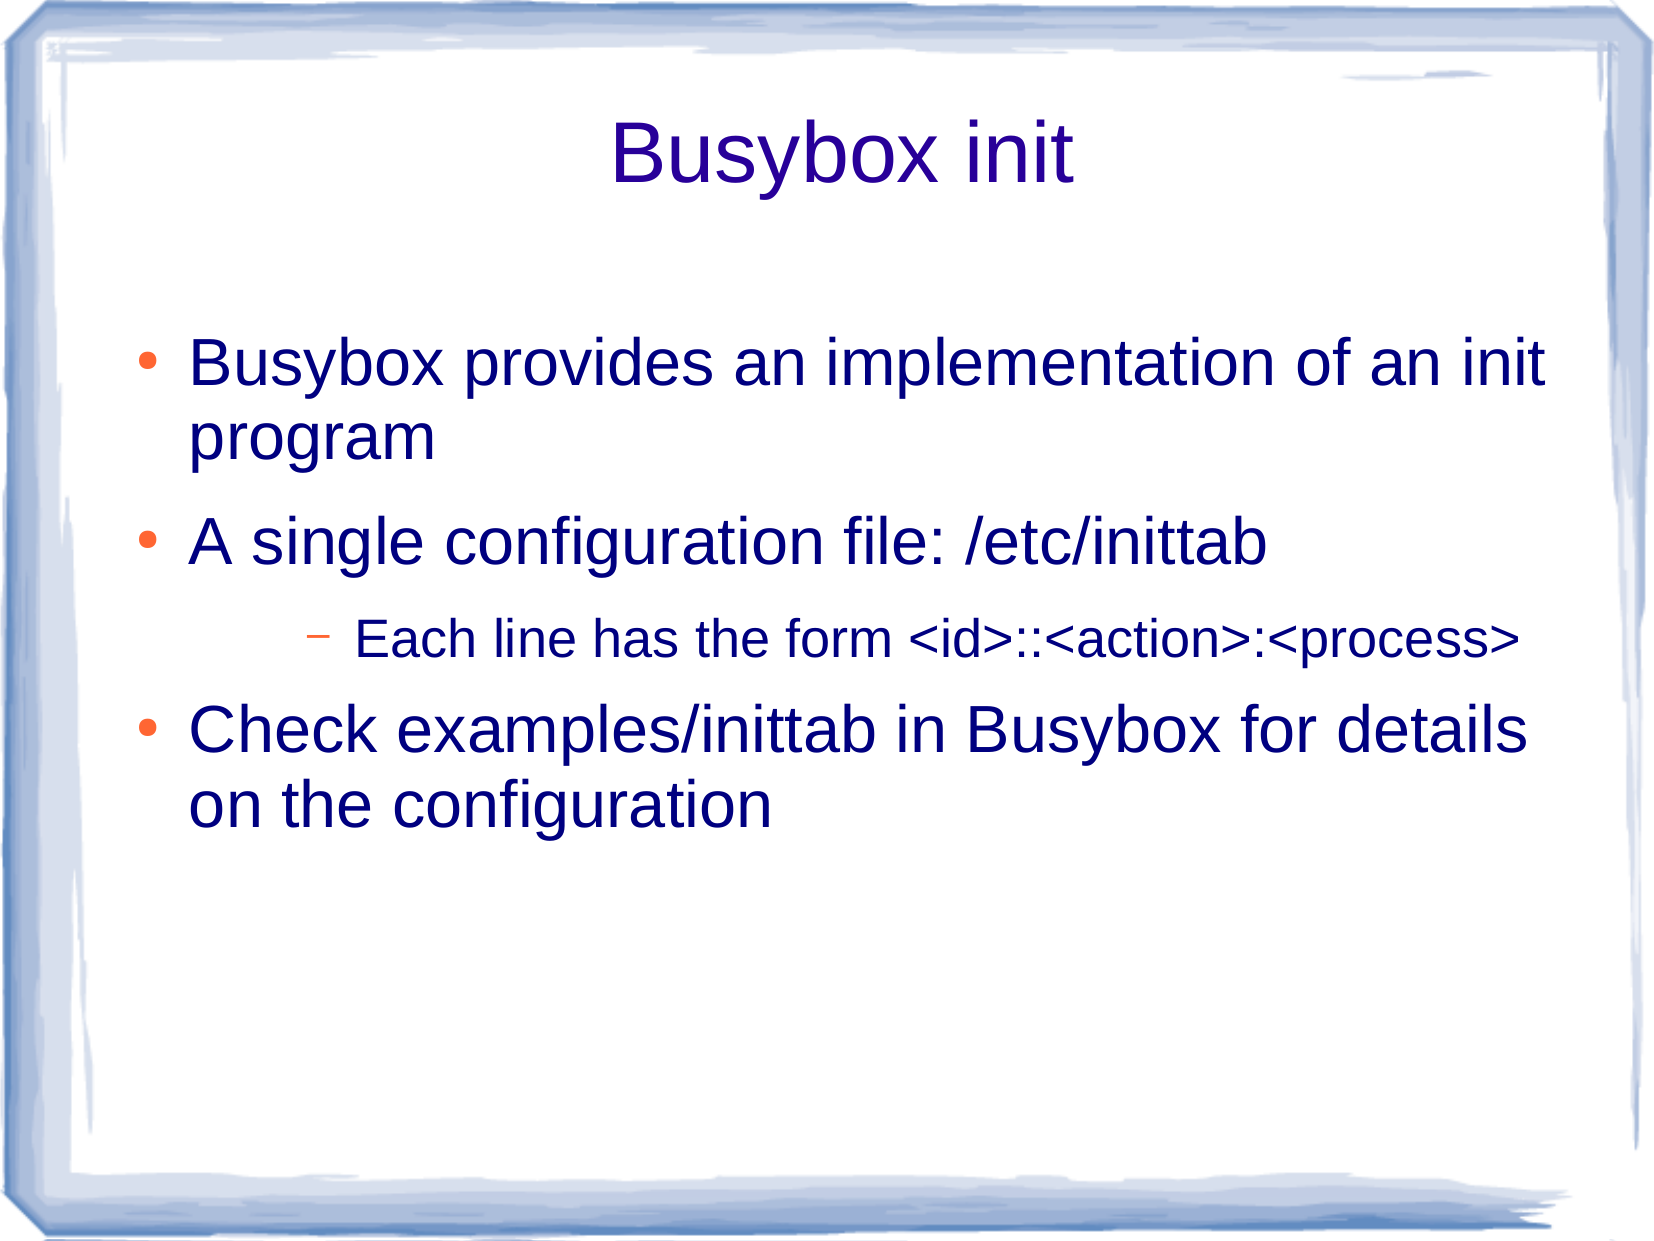

# Busybox init
Busybox provides an implementation of an init program
A single configuration file: /etc/inittab
Each line has the form <id>::<action>:<process>
Check examples/inittab in Busybox for details on the configuration